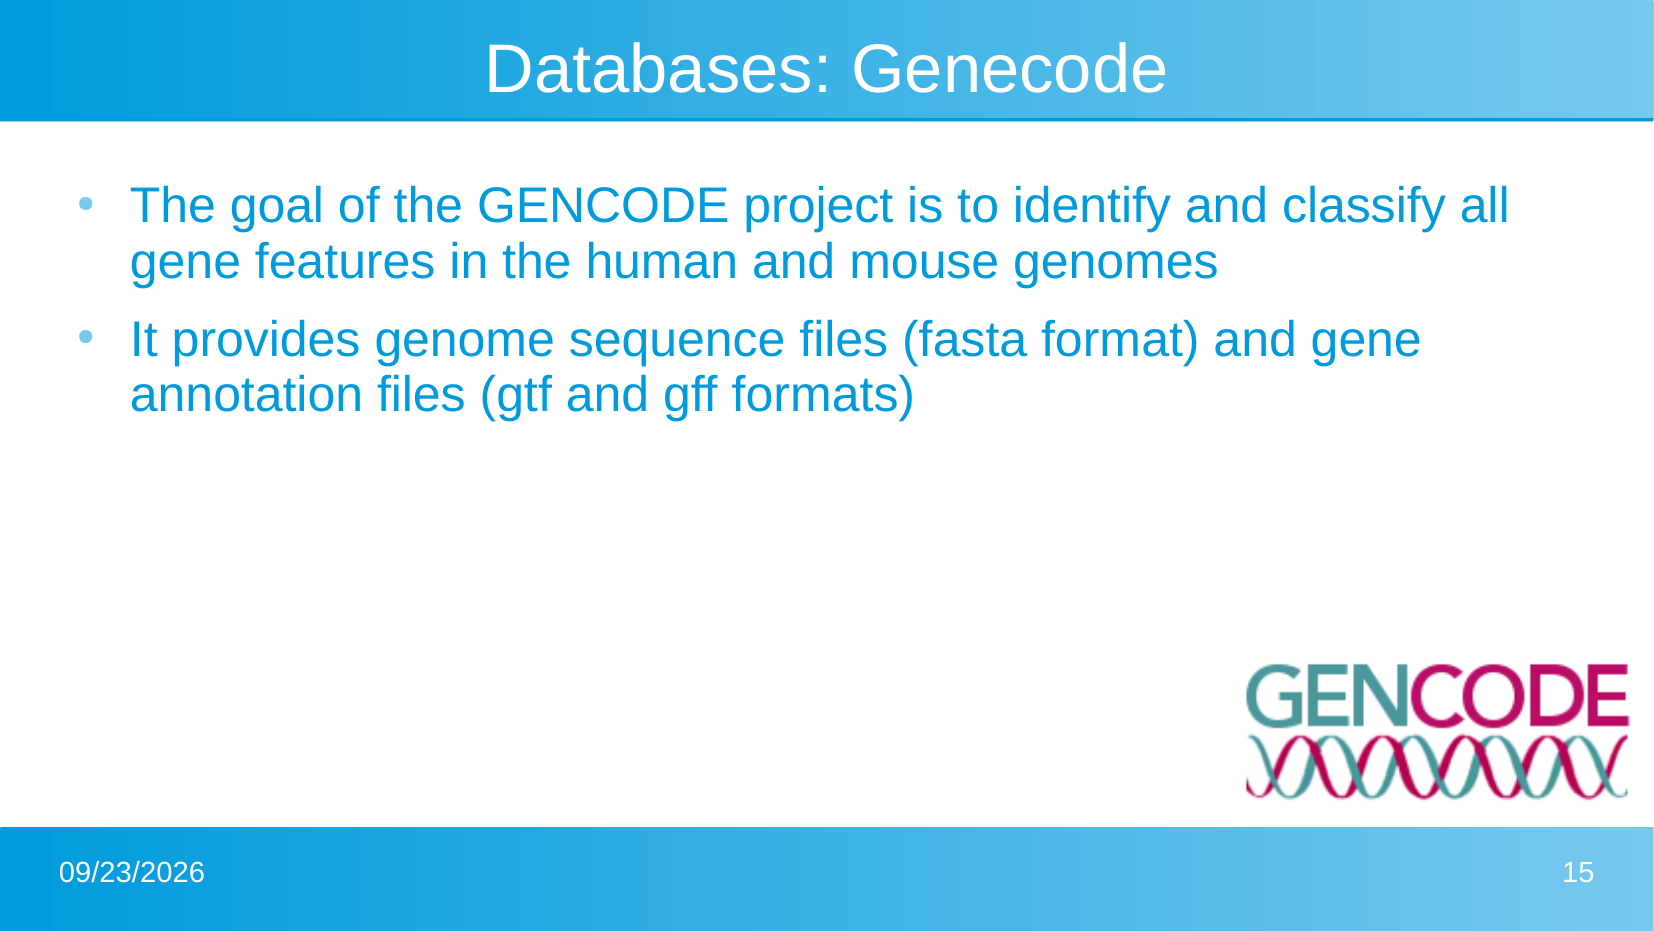

# Databases: Genecode
The goal of the GENCODE project is to identify and classify all gene features in the human and mouse genomes
It provides genome sequence files (fasta format) and gene annotation files (gtf and gff formats)
15